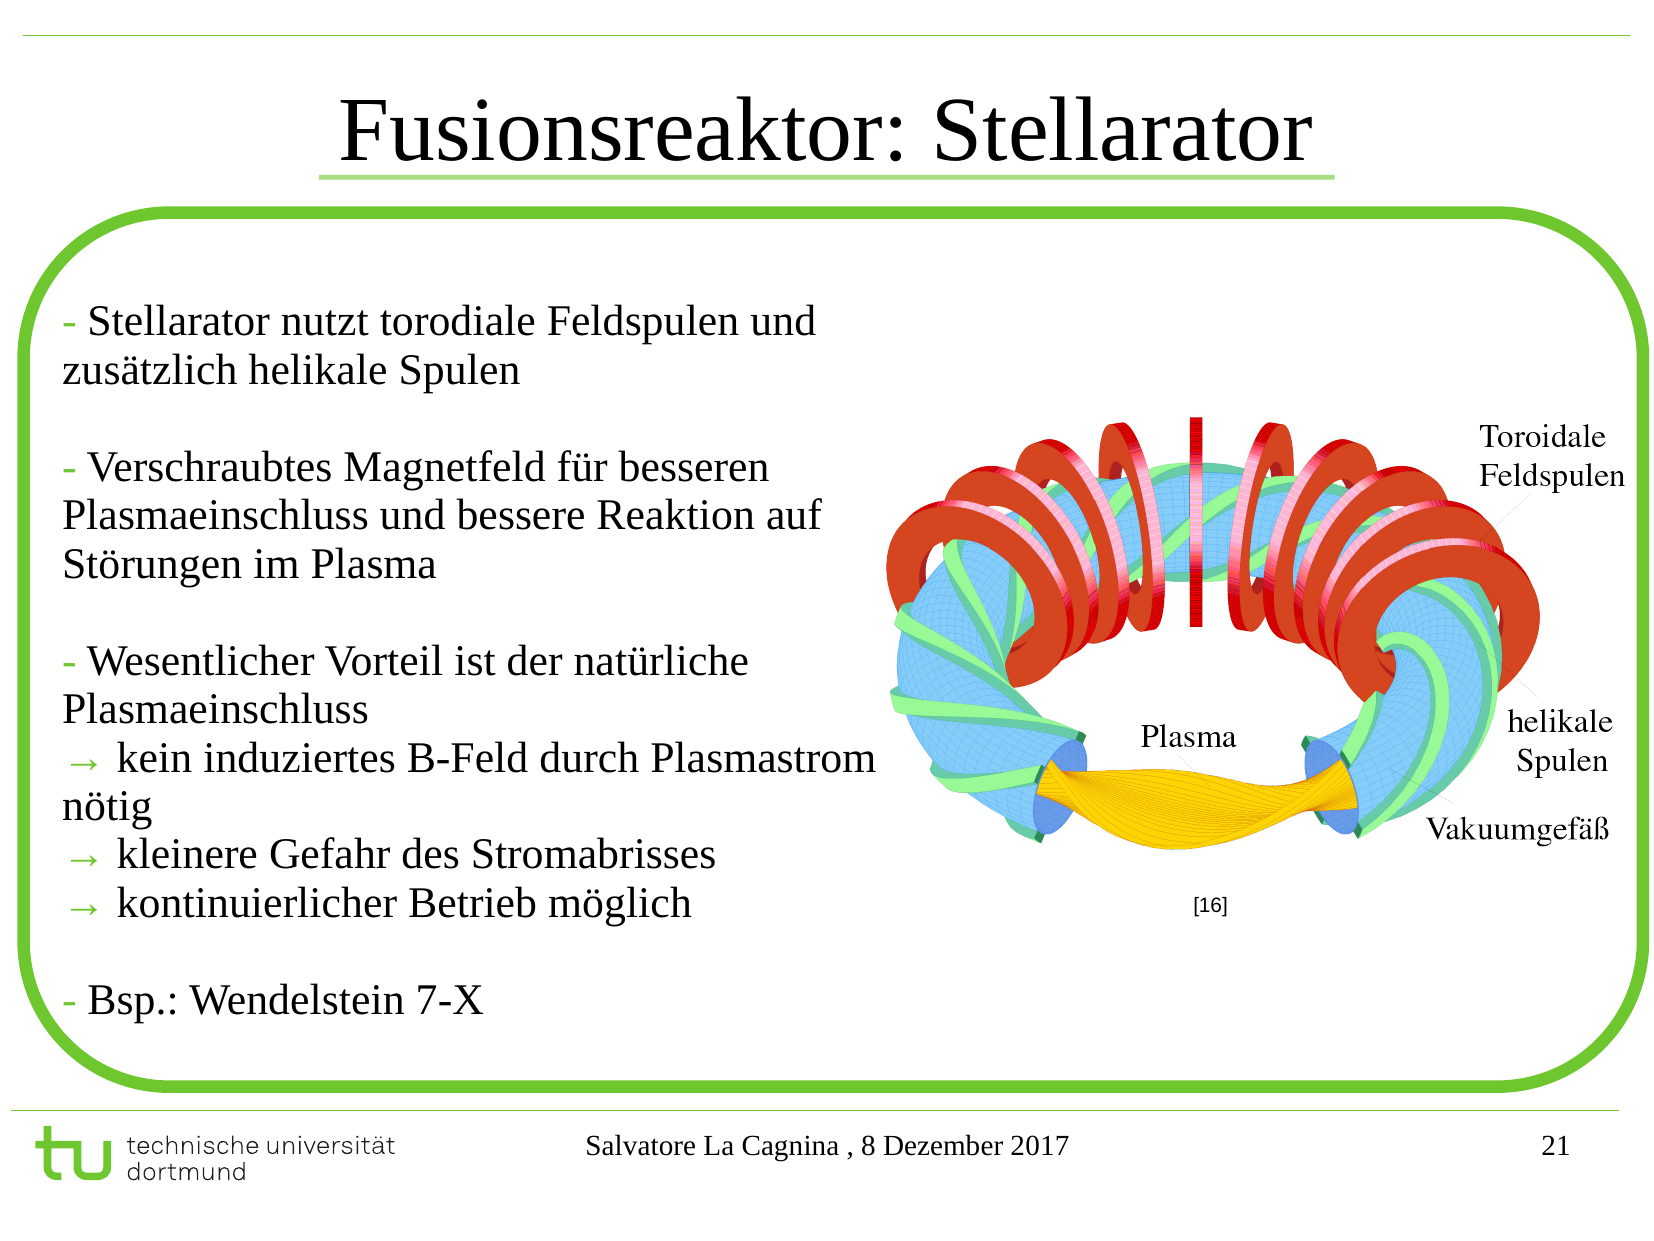

# Fusionsreaktor: Stellarator
- Stellarator nutzt torodiale Feldspulen und zusätzlich helikale Spulen
- Verschraubtes Magnetfeld für besseren Plasmaeinschluss und bessere Reaktion auf Störungen im Plasma
- Wesentlicher Vorteil ist der natürliche Plasmaeinschluss
→ kein induziertes B-Feld durch Plasmastrom nötig
→ kleinere Gefahr des Stromabrisses
→ kontinuierlicher Betrieb möglich
- Bsp.: Wendelstein 7-X
[16]
Salvatore La Cagnina , 8 Dezember 2017
21